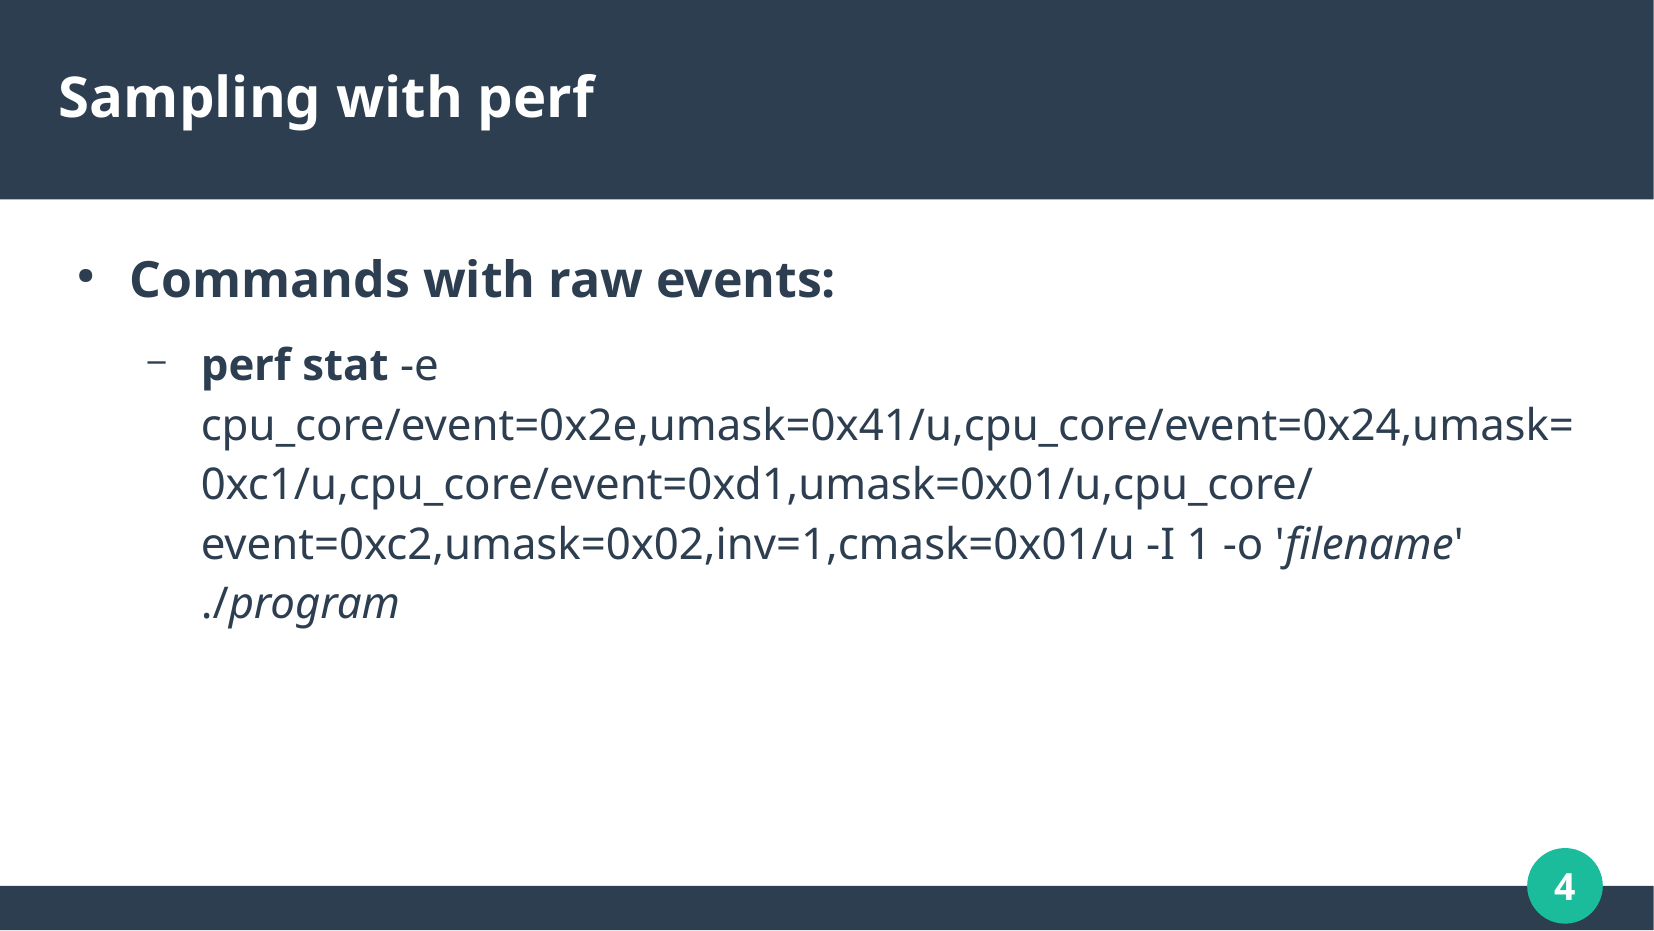

# Sampling with perf
Commands with raw events:
perf stat -e cpu_core/event=0x2e,umask=0x41/u,cpu_core/event=0x24,umask=0xc1/u,cpu_core/event=0xd1,umask=0x01/u,cpu_core/event=0xc2,umask=0x02,inv=1,cmask=0x01/u -I 1 -o 'filename' ./program